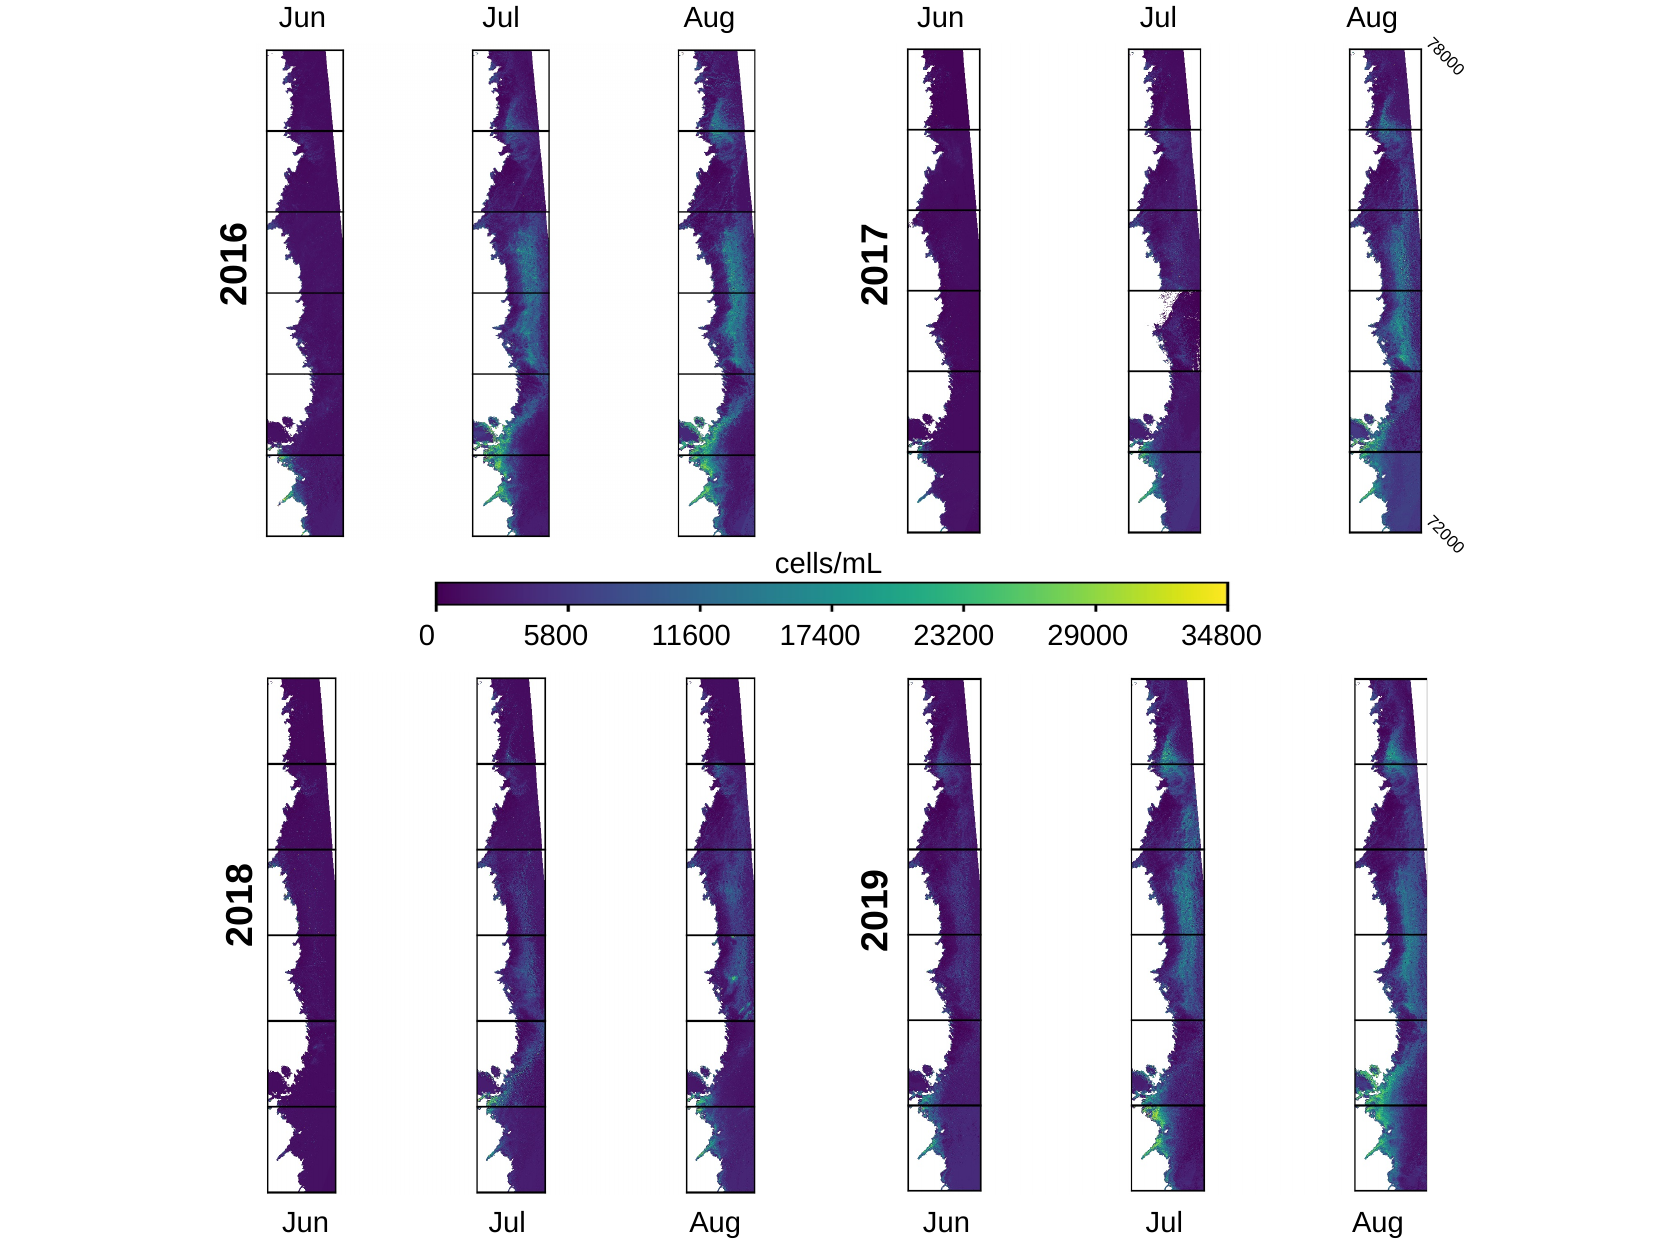

Jun
Jul
Aug
Jun
Jul
Aug
78000
2016
2017
72000
cells/mL
0
5800
11600
17400
23200
29000
34800
2018
2019
Jun
Jul
Aug
Jun
Jul
Aug